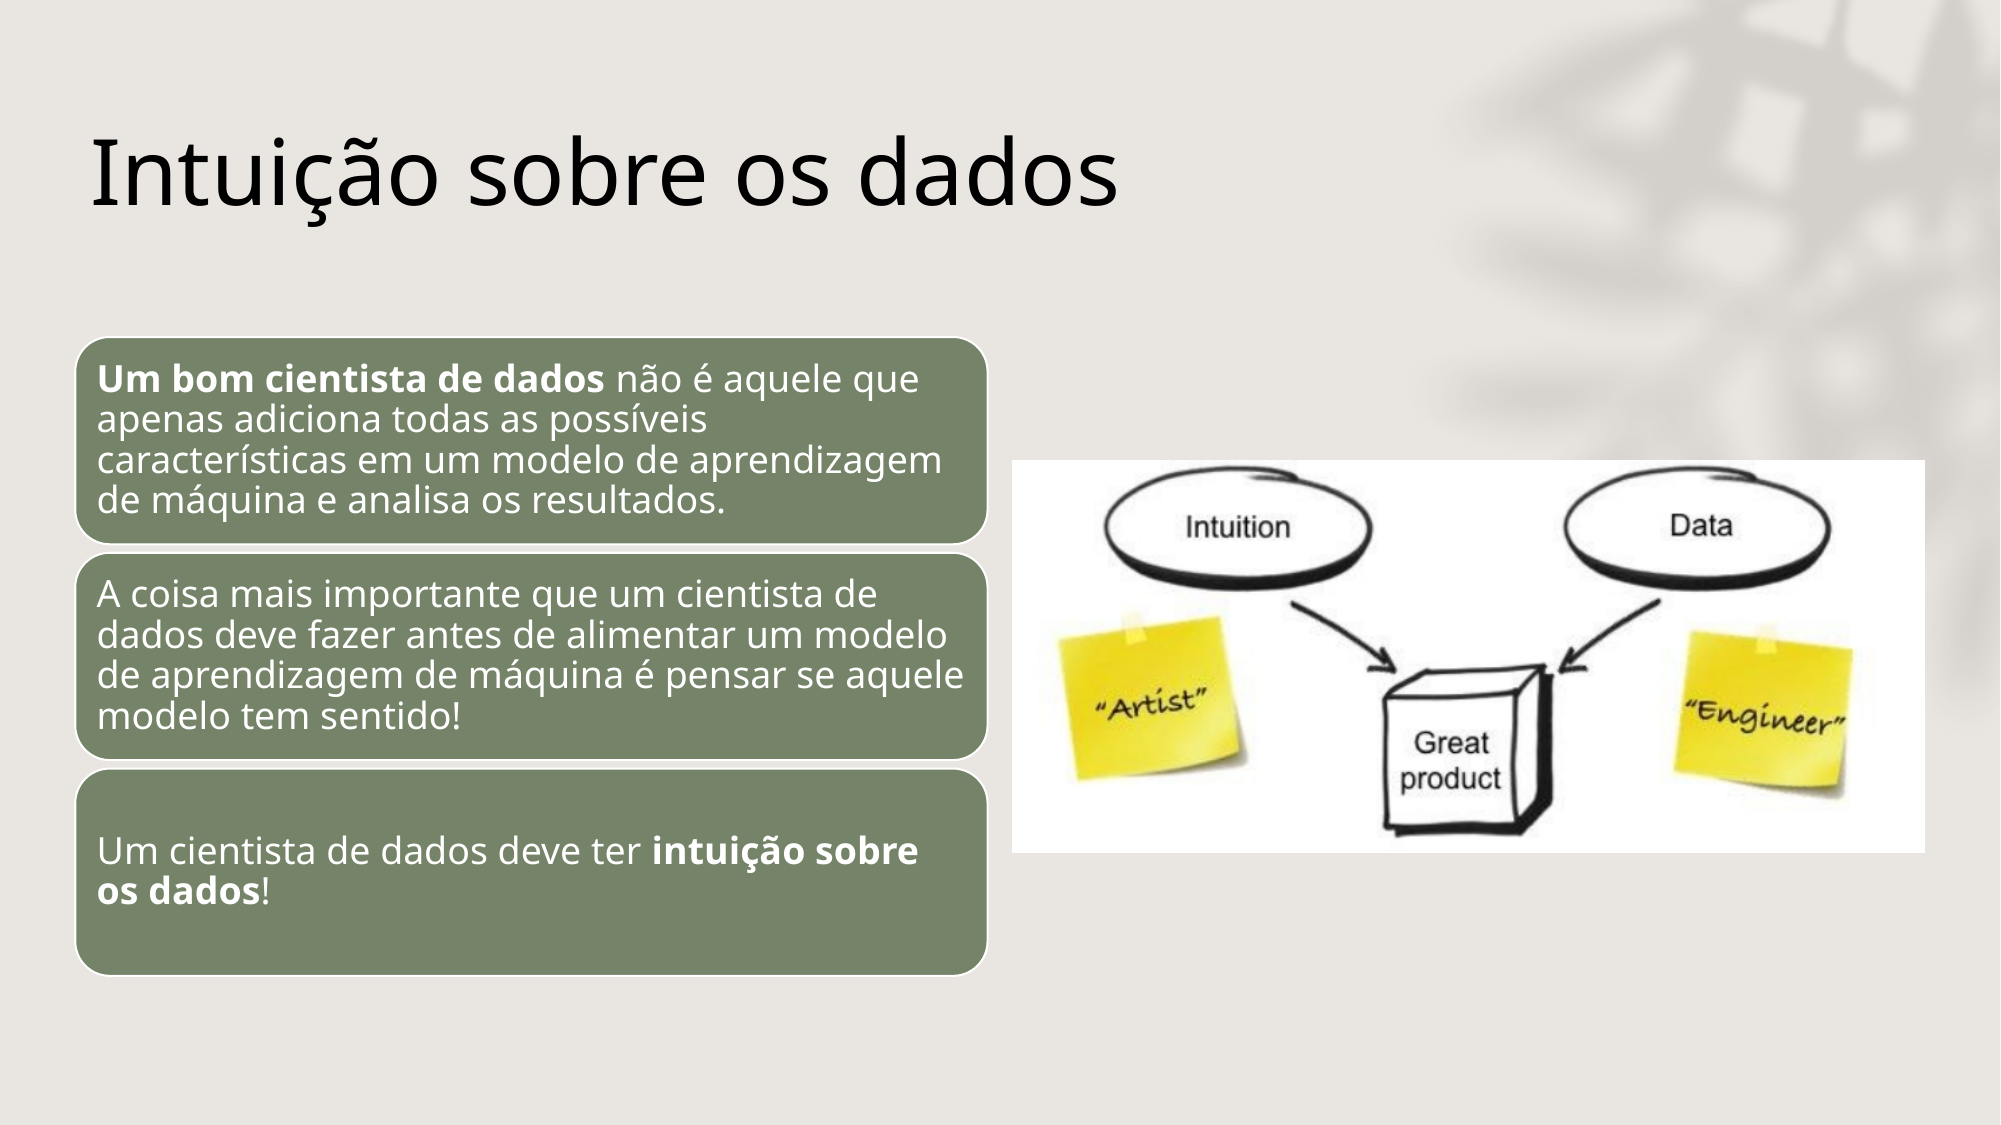

# Intuição sobre os dados
Um bom cientista de dados não é aquele que apenas adiciona todas as possíveis características em um modelo de aprendizagem de máquina e analisa os resultados.
A coisa mais importante que um cientista de dados deve fazer antes de alimentar um modelo de aprendizagem de máquina é pensar se aquele modelo tem sentido!
Um cientista de dados deve ter intuição sobre os dados!